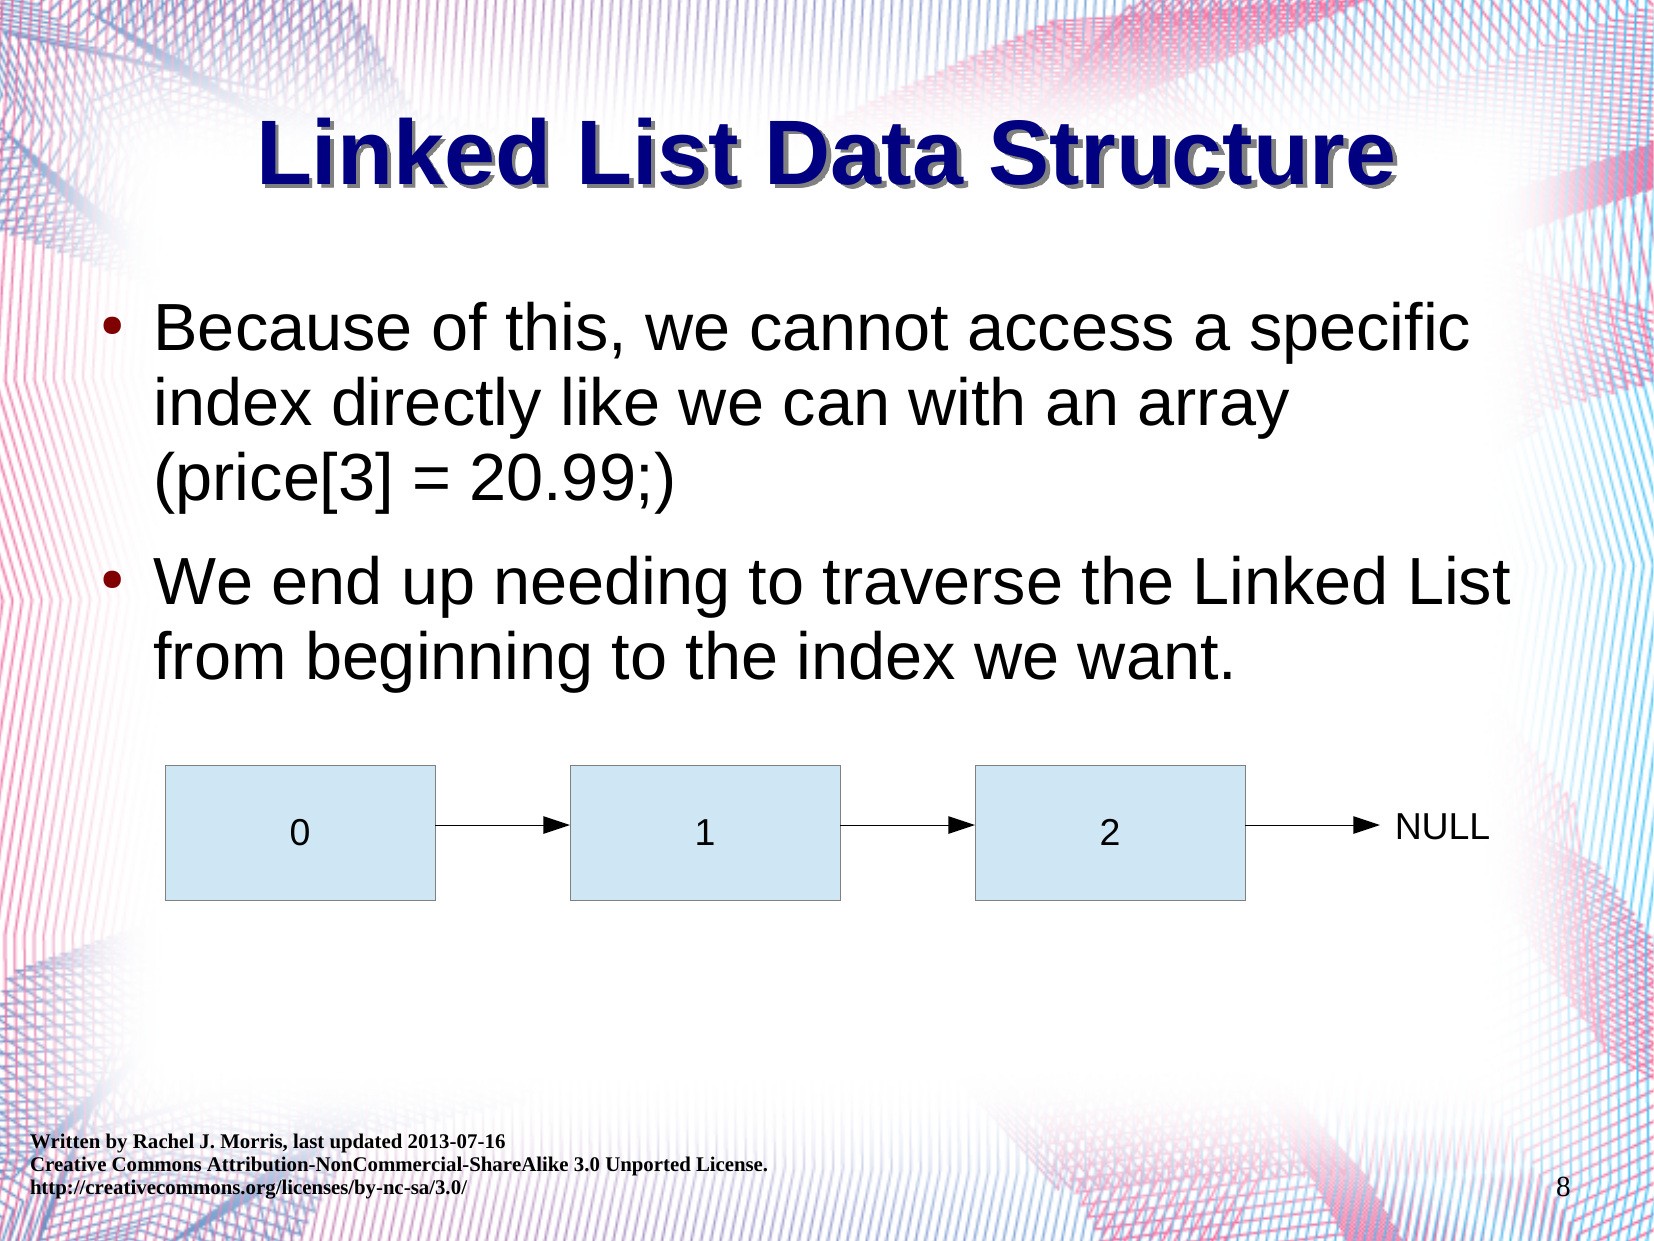

# Linked List Data Structure
Because of this, we cannot access a specific index directly like we can with an array
(price[3] = 20.99;)
We end up needing to traverse the Linked List from beginning to the index we want.
0
1
2
NULL
8